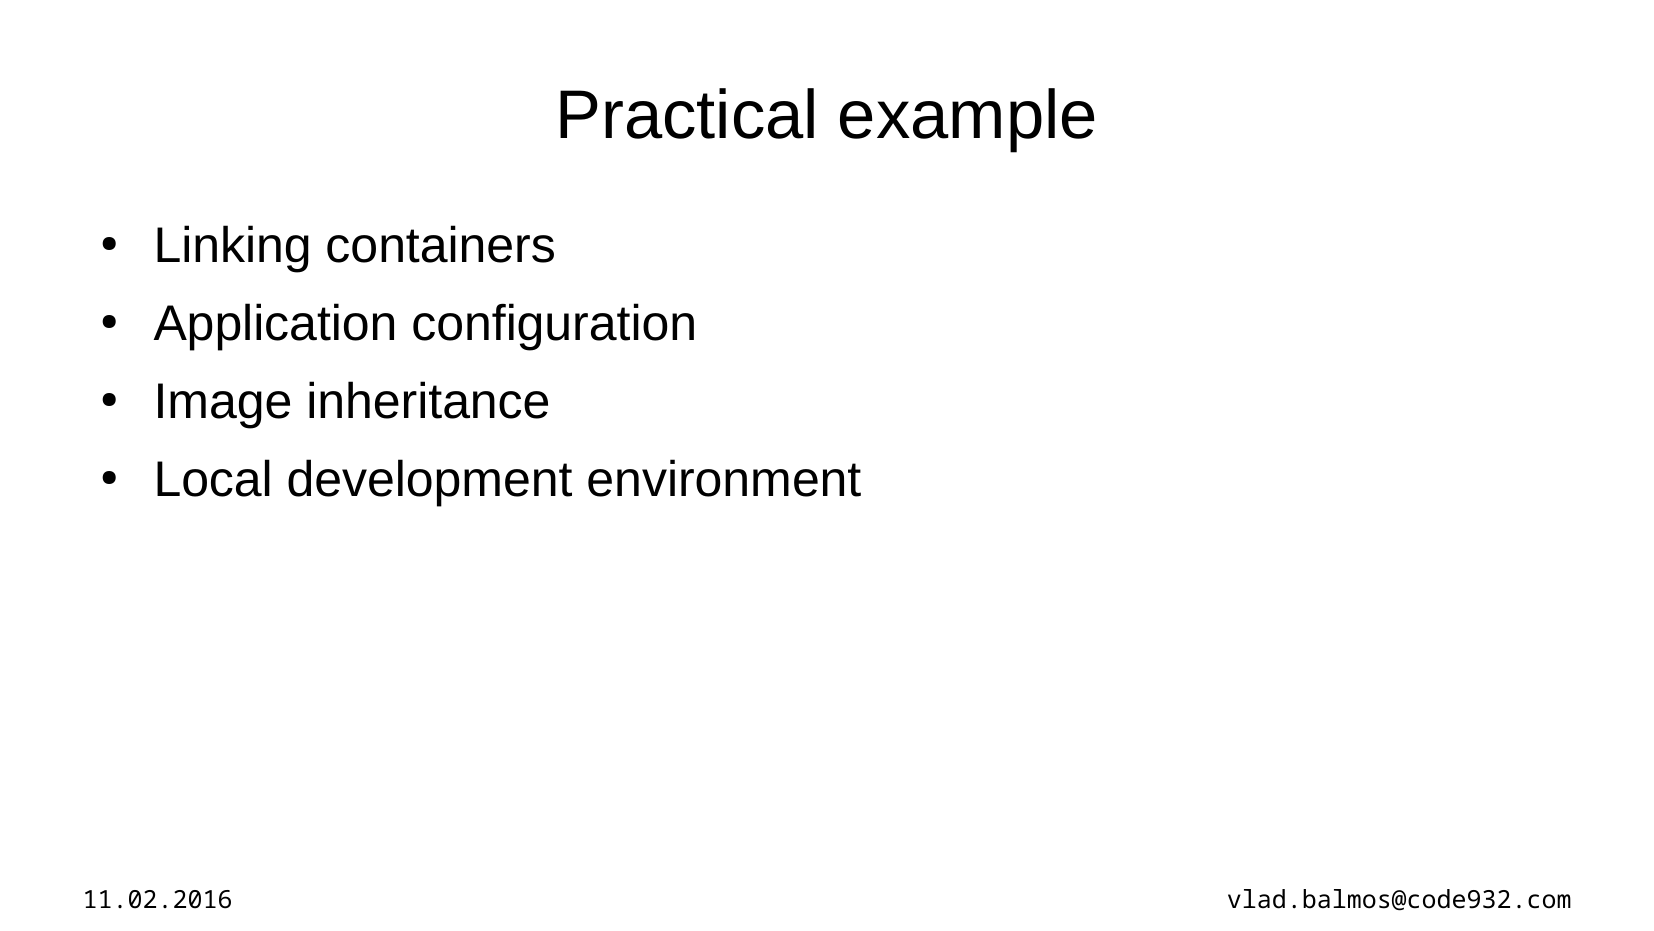

# Practical example
Linking containers
Application configuration
Image inheritance
Local development environment
11.02.2016
vlad.balmos@code932.com